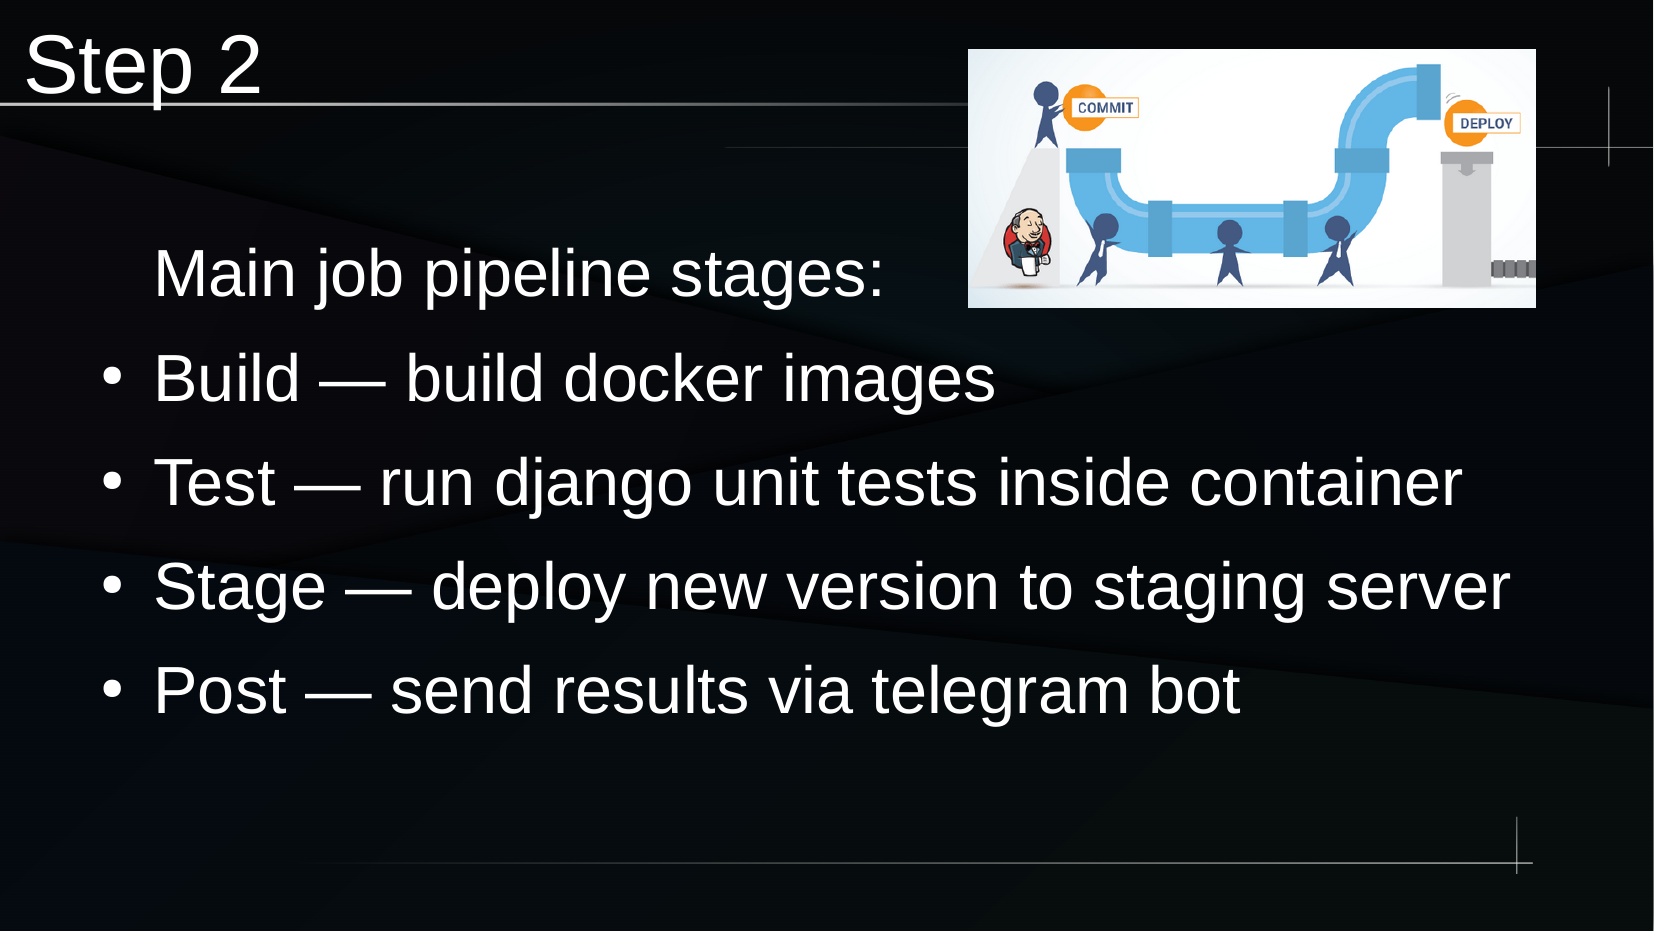

Step 2
# Main job pipeline stages:
Build — build docker images
Test — run django unit tests inside container
Stage — deploy new version to staging server
Post — send results via telegram bot